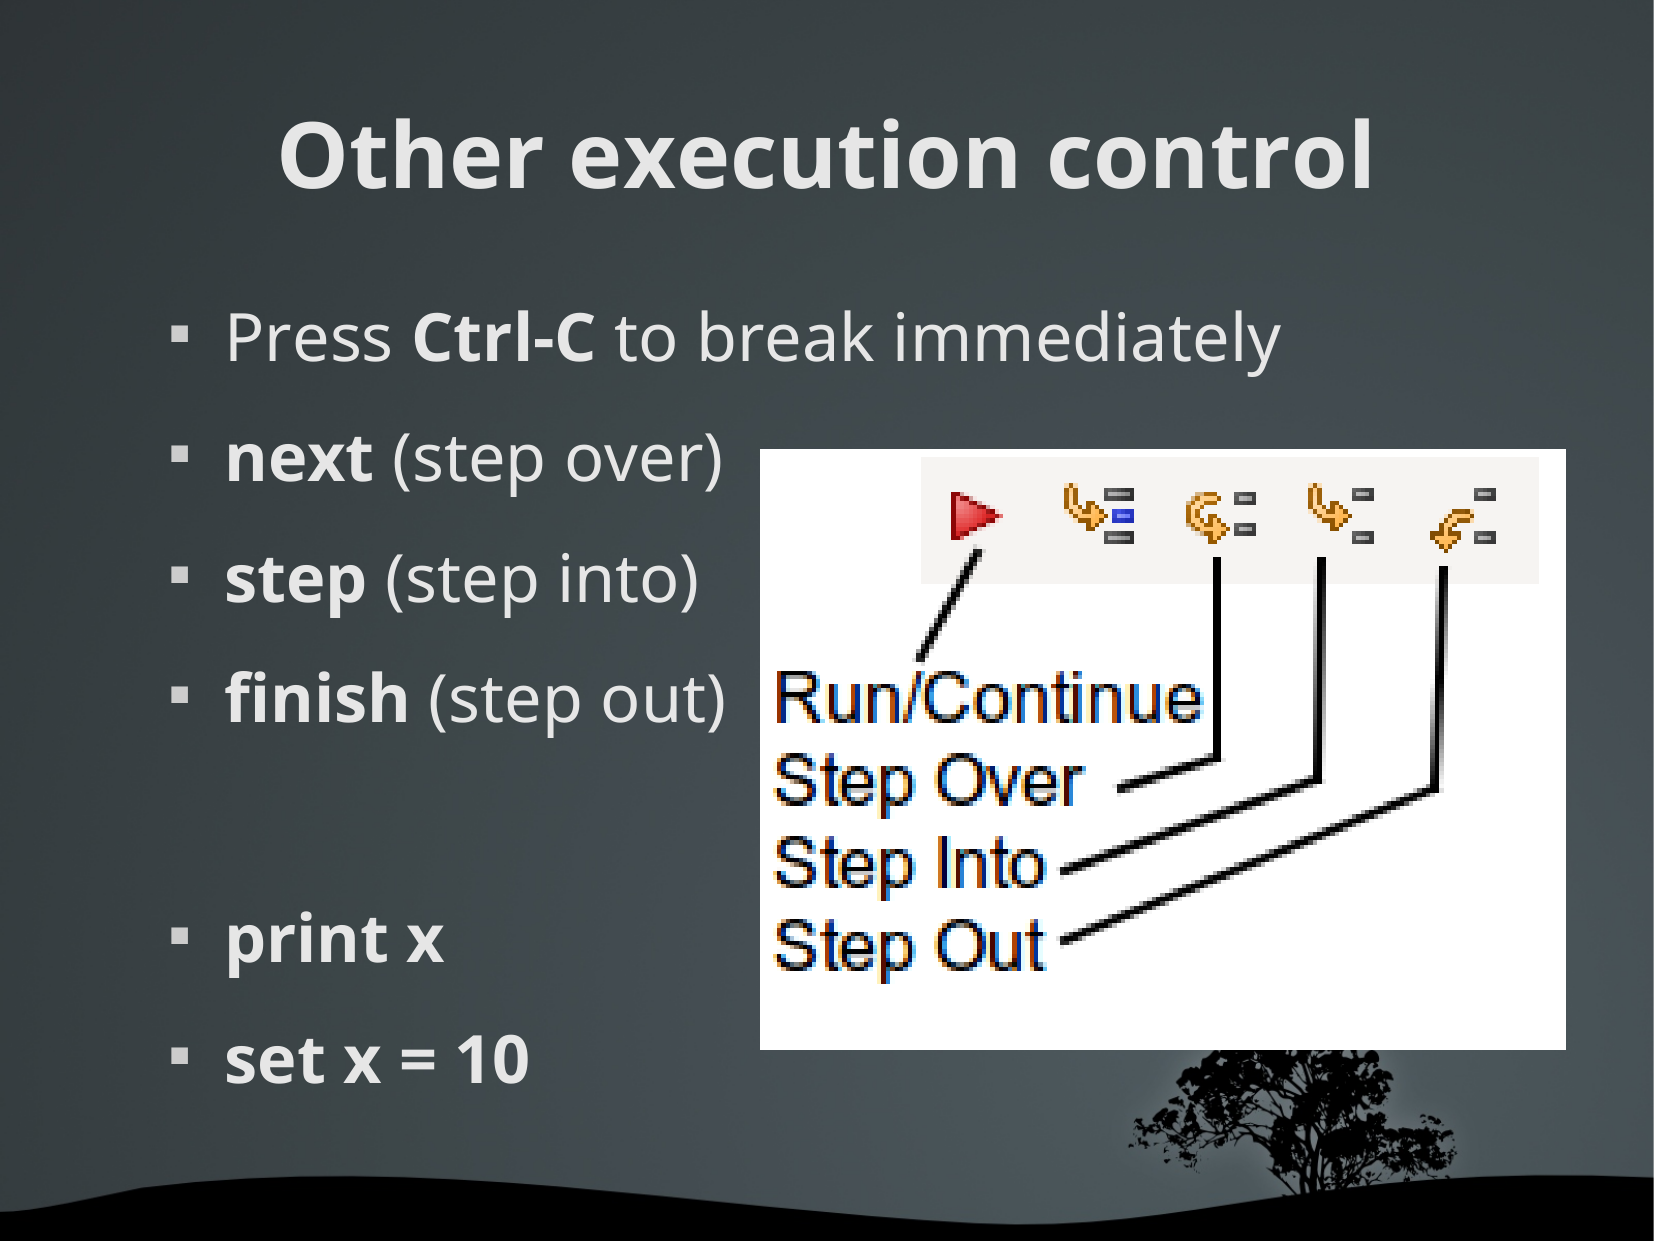

# Other execution control
Press Ctrl-C to break immediately
next (step over)
step (step into)
finish (step out)
print x
set x = 10